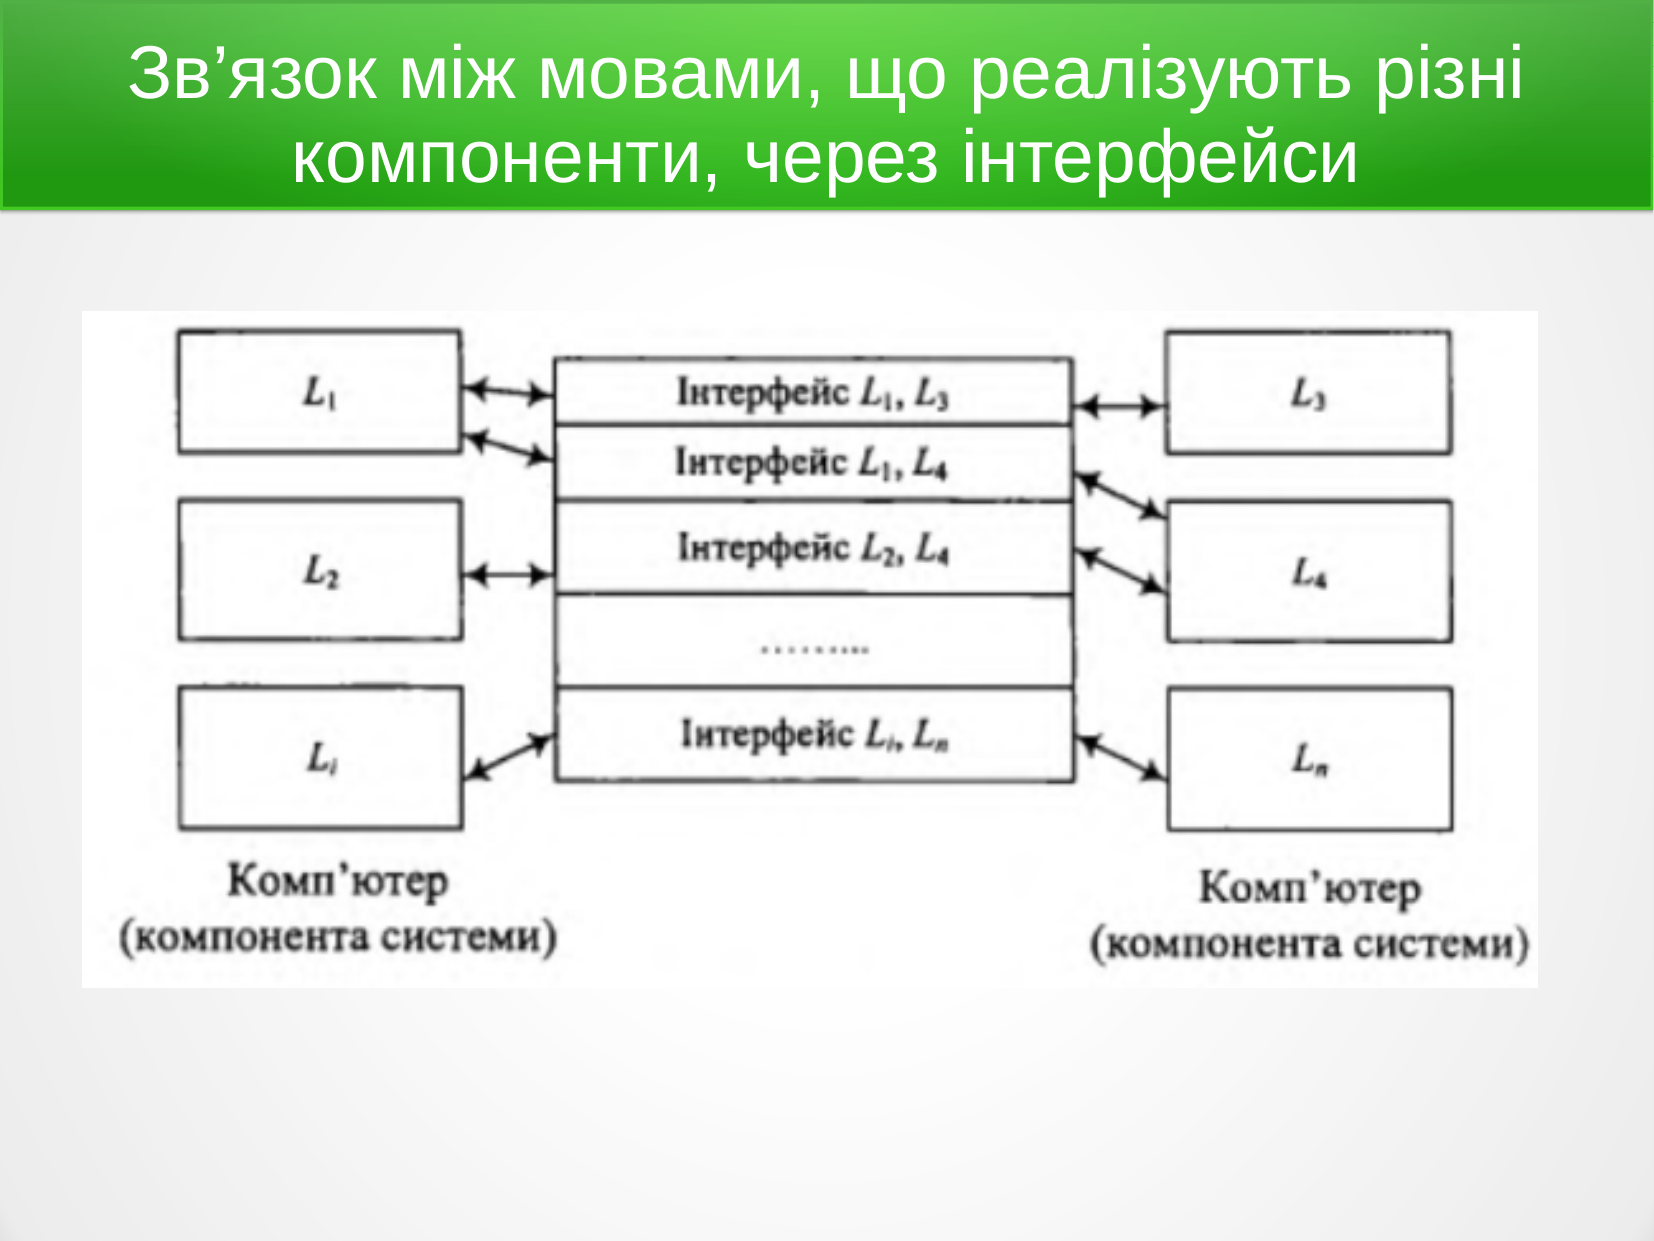

# Зв’язок між мовами, що реалізують різні компоненти, через інтерфейси